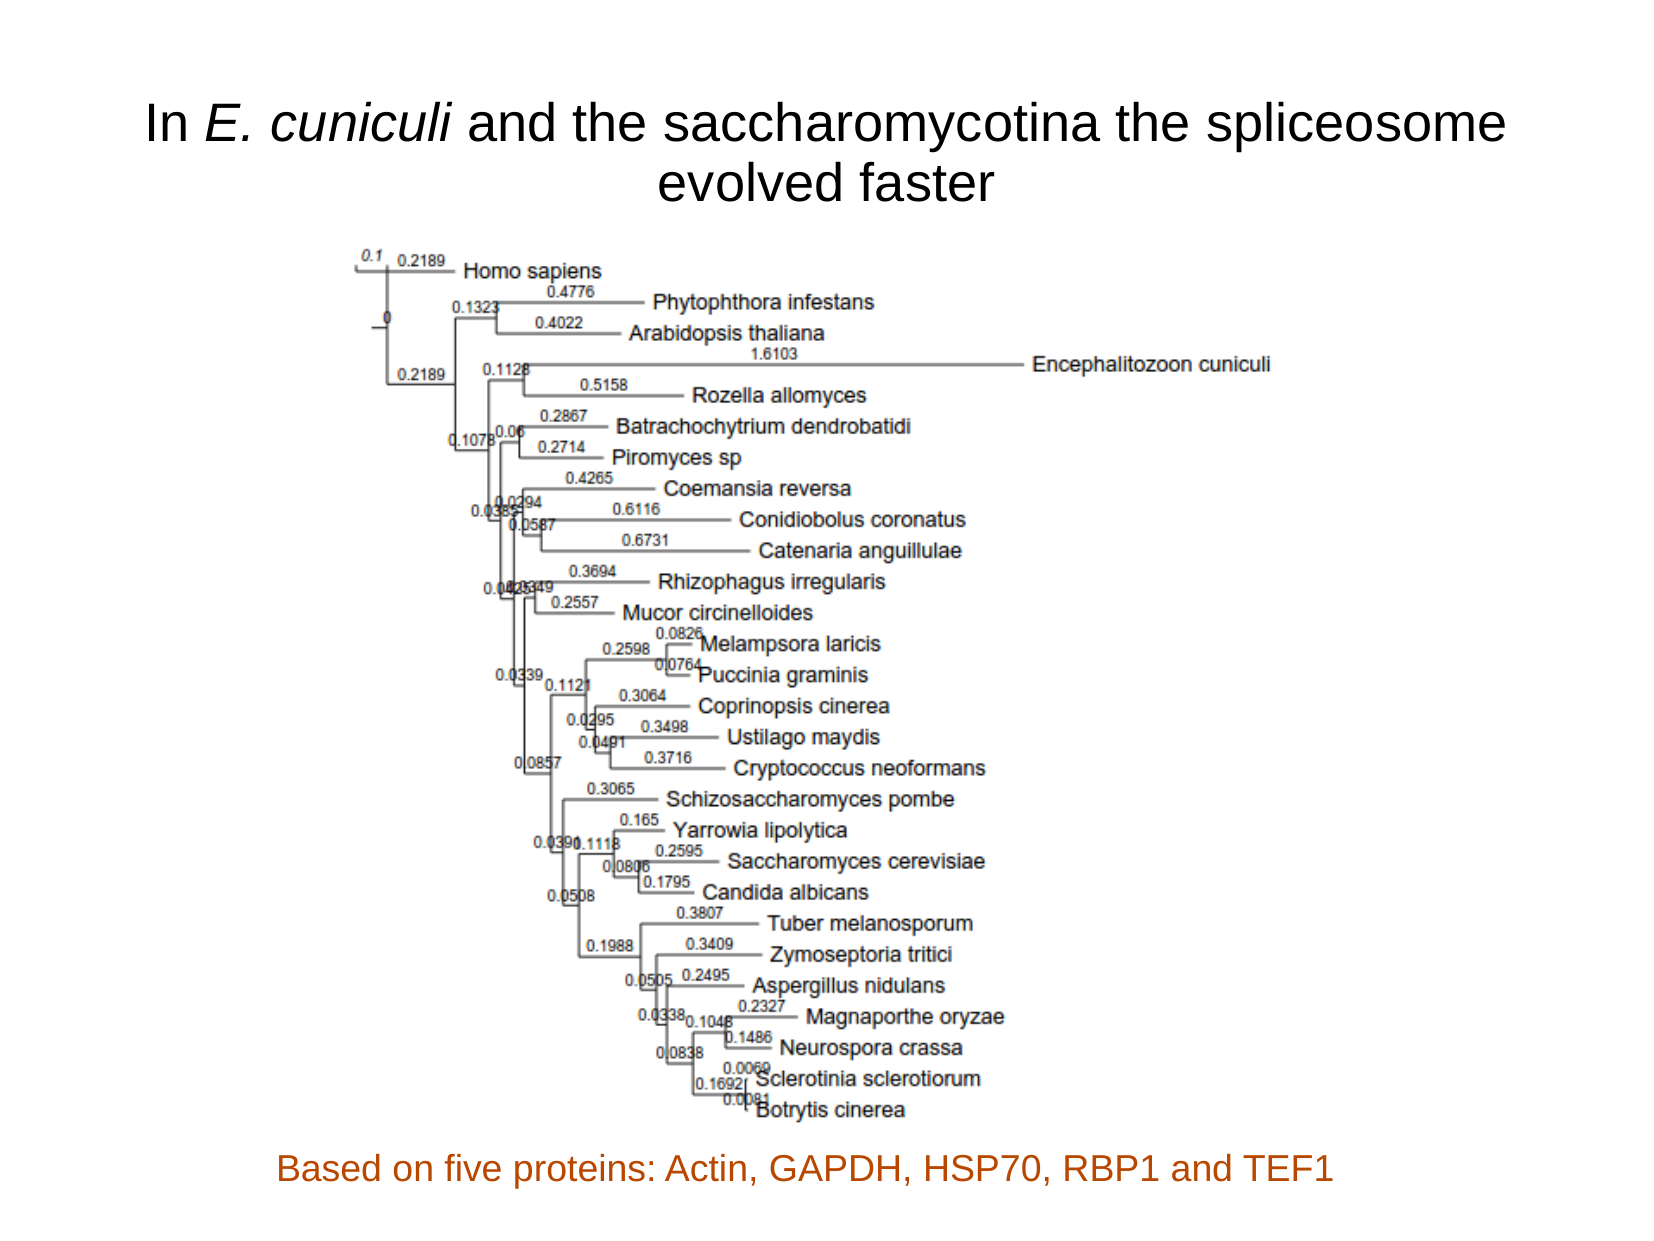

# In E. cuniculi and the saccharomycotina the spliceosome evolved faster
Based on five proteins: Actin, GAPDH, HSP70, RBP1 and TEF1